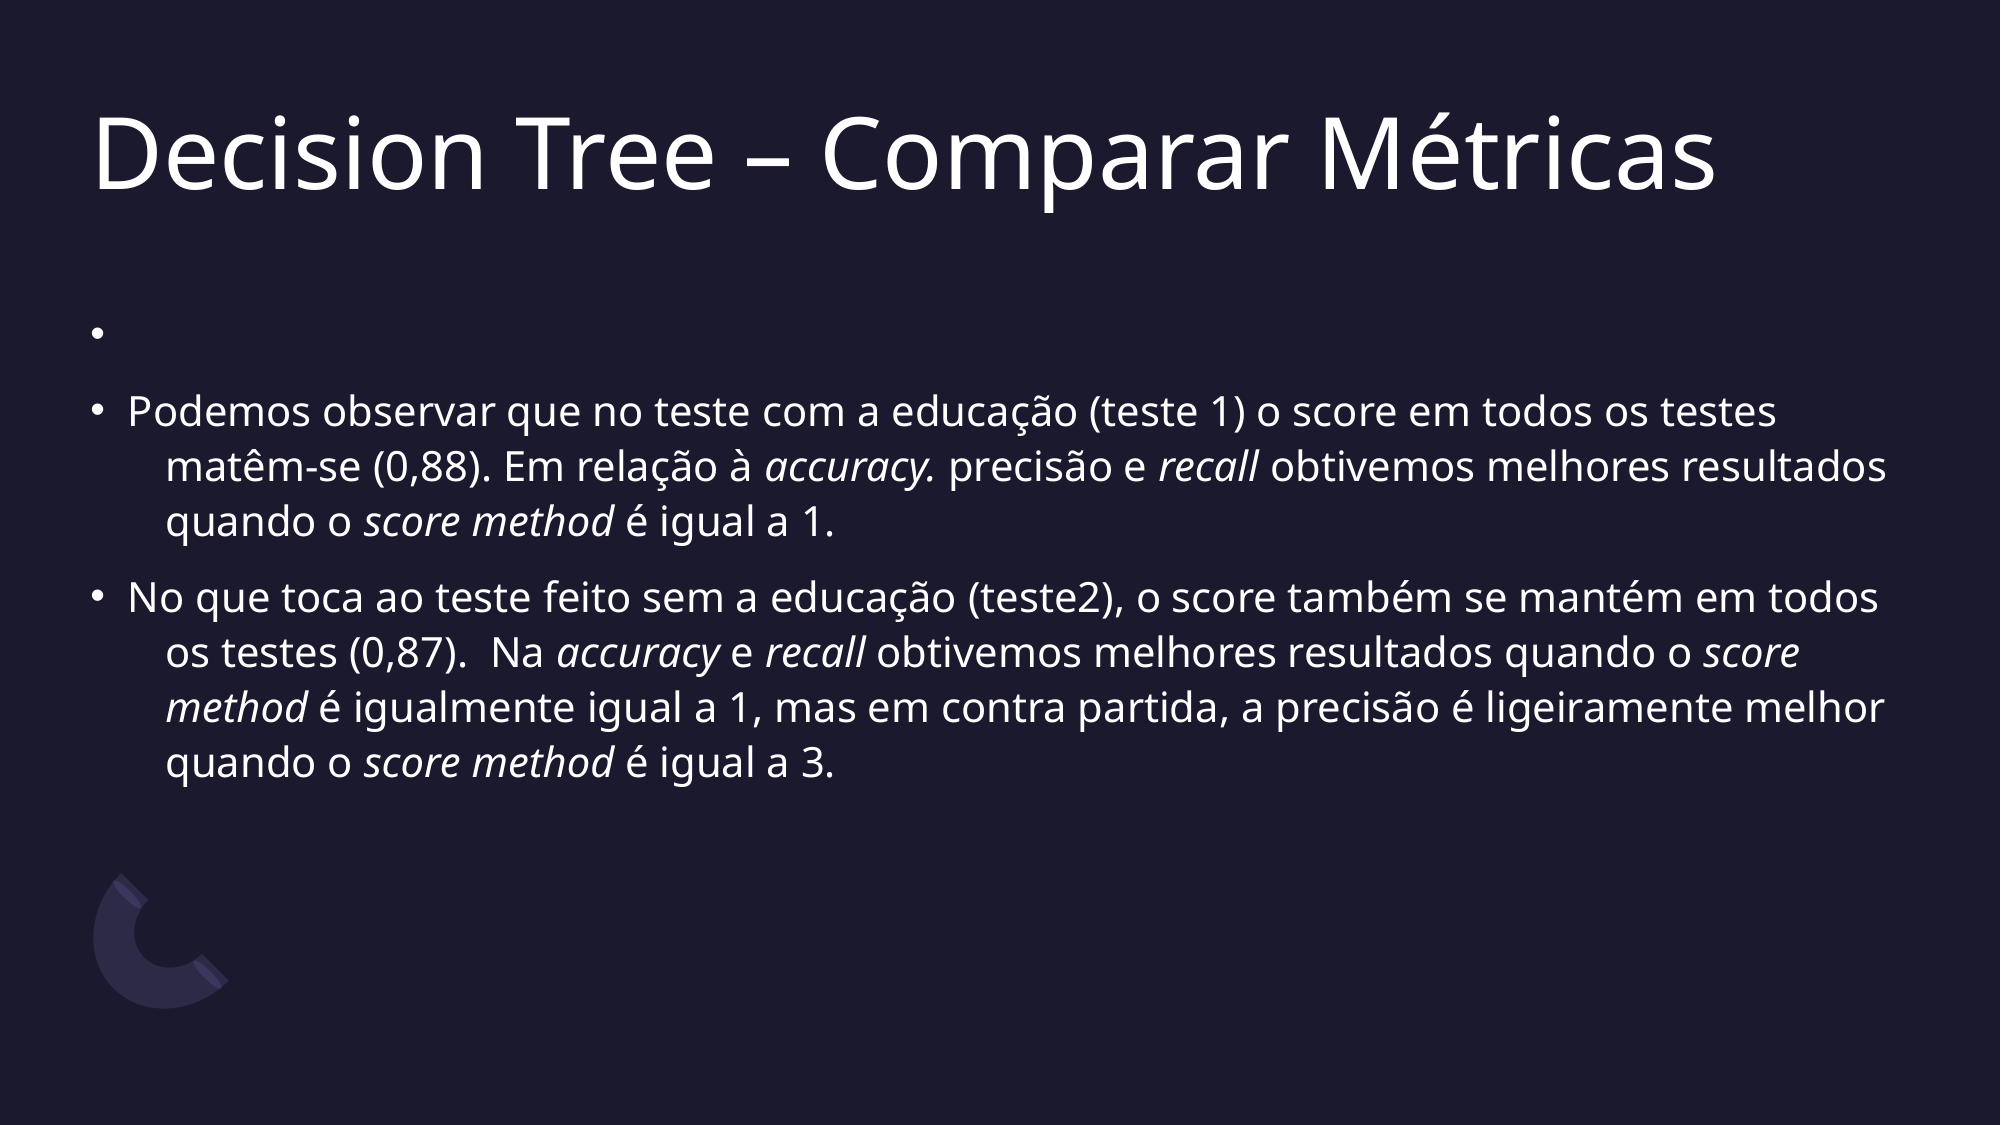

# Decision Tree – Comparar Métricas
Podemos observar que no teste com a educação (teste 1) o score em todos os testes matêm-se (0,88). Em relação à accuracy. precisão e recall obtivemos melhores resultados quando o score method é igual a 1.
No que toca ao teste feito sem a educação (teste2), o score também se mantém em todos os testes (0,87). Na accuracy e recall obtivemos melhores resultados quando o score method é igualmente igual a 1, mas em contra partida, a precisão é ligeiramente melhor quando o score method é igual a 3.